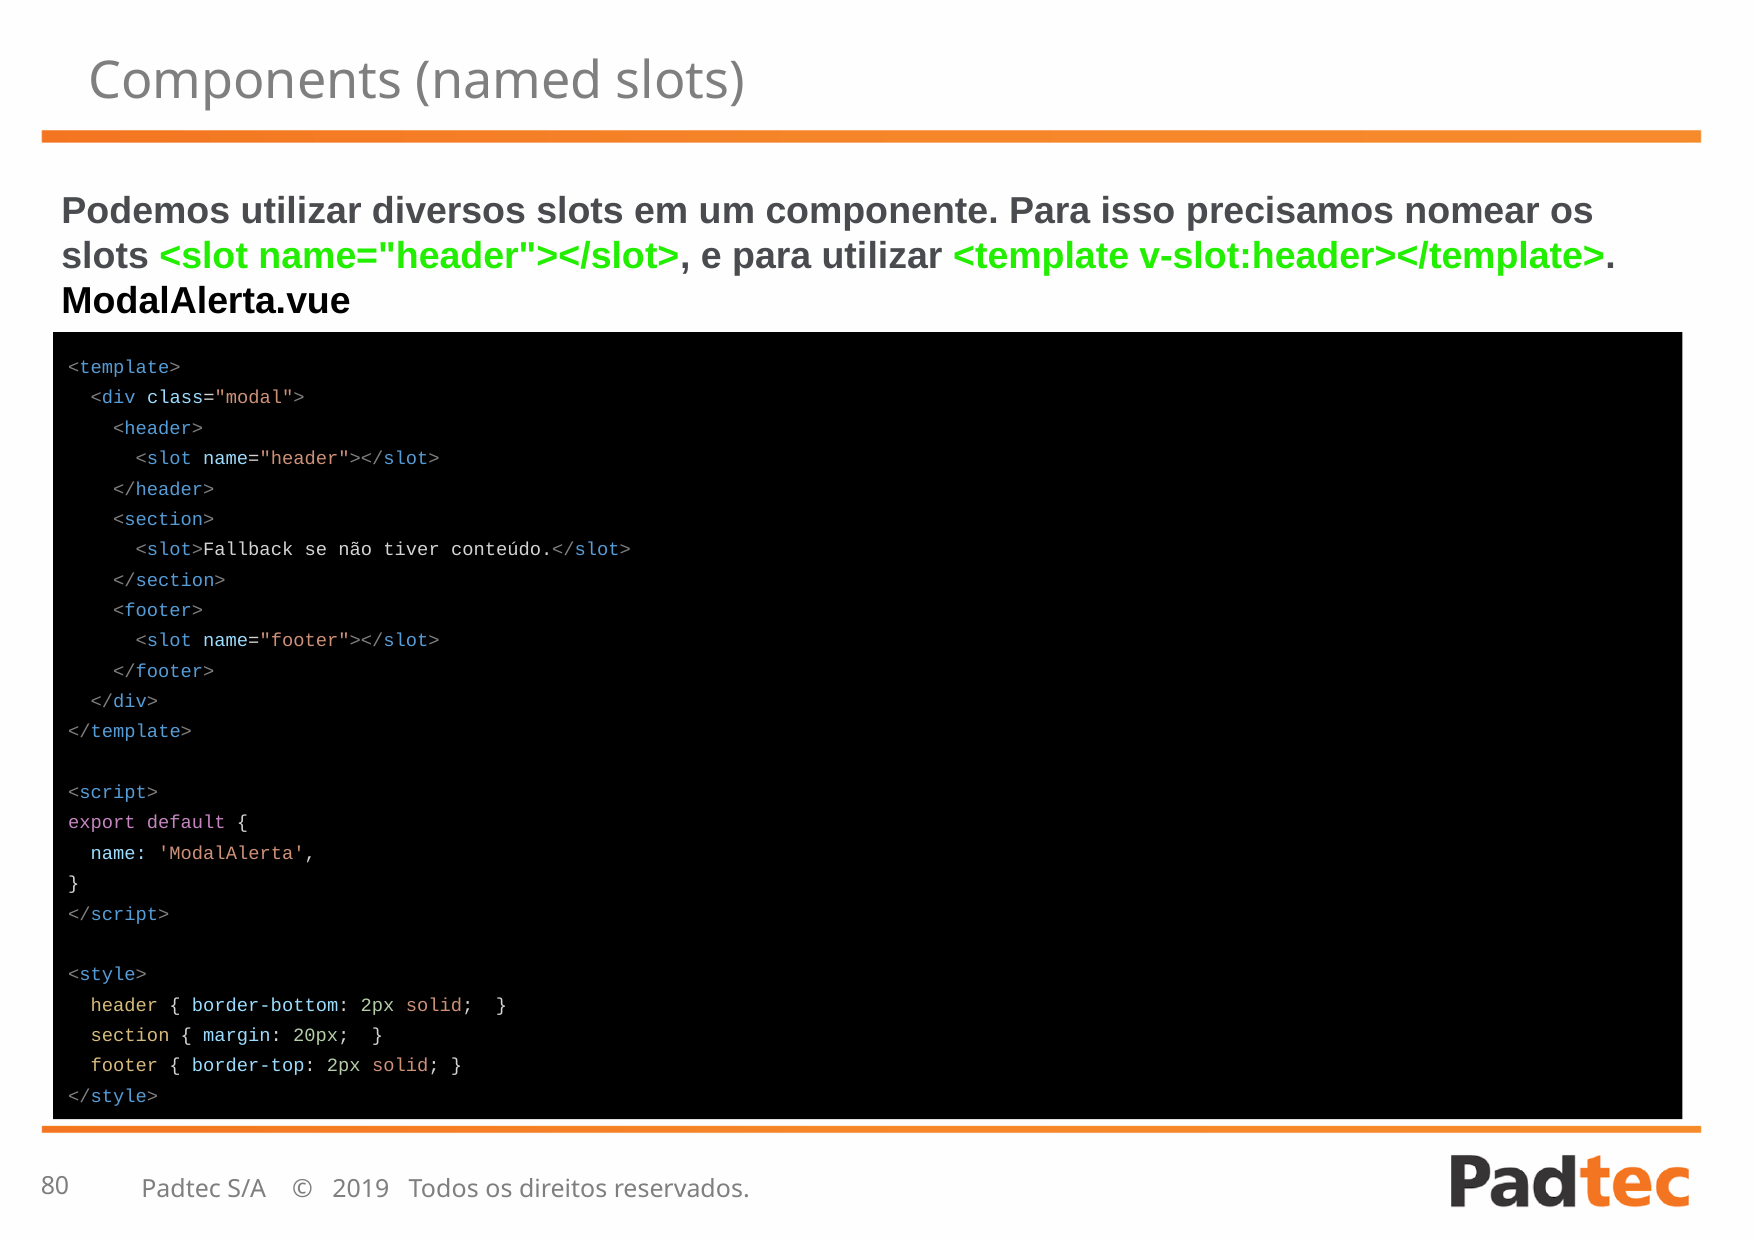

# Components (named slots)
Podemos utilizar diversos slots em um componente. Para isso precisamos nomear os slots <slot name="header"></slot>, e para utilizar <template v-slot:header></template>.
ModalAlerta.vue
<template>
 <div class="modal">
 <header>
 <slot name="header"></slot>
 </header>
 <section>
 <slot>Fallback se não tiver conteúdo.</slot>
 </section>
 <slot name="footer"></slot>
 </footer>
 </div>
</template>
<script>
export default {
 name: 'ModalAlerta',
}
</script>
<style>
 header { border-bottom: 2px solid; }
 section { margin: 20px; }
 footer { border-top: 2px solid; }
</style>